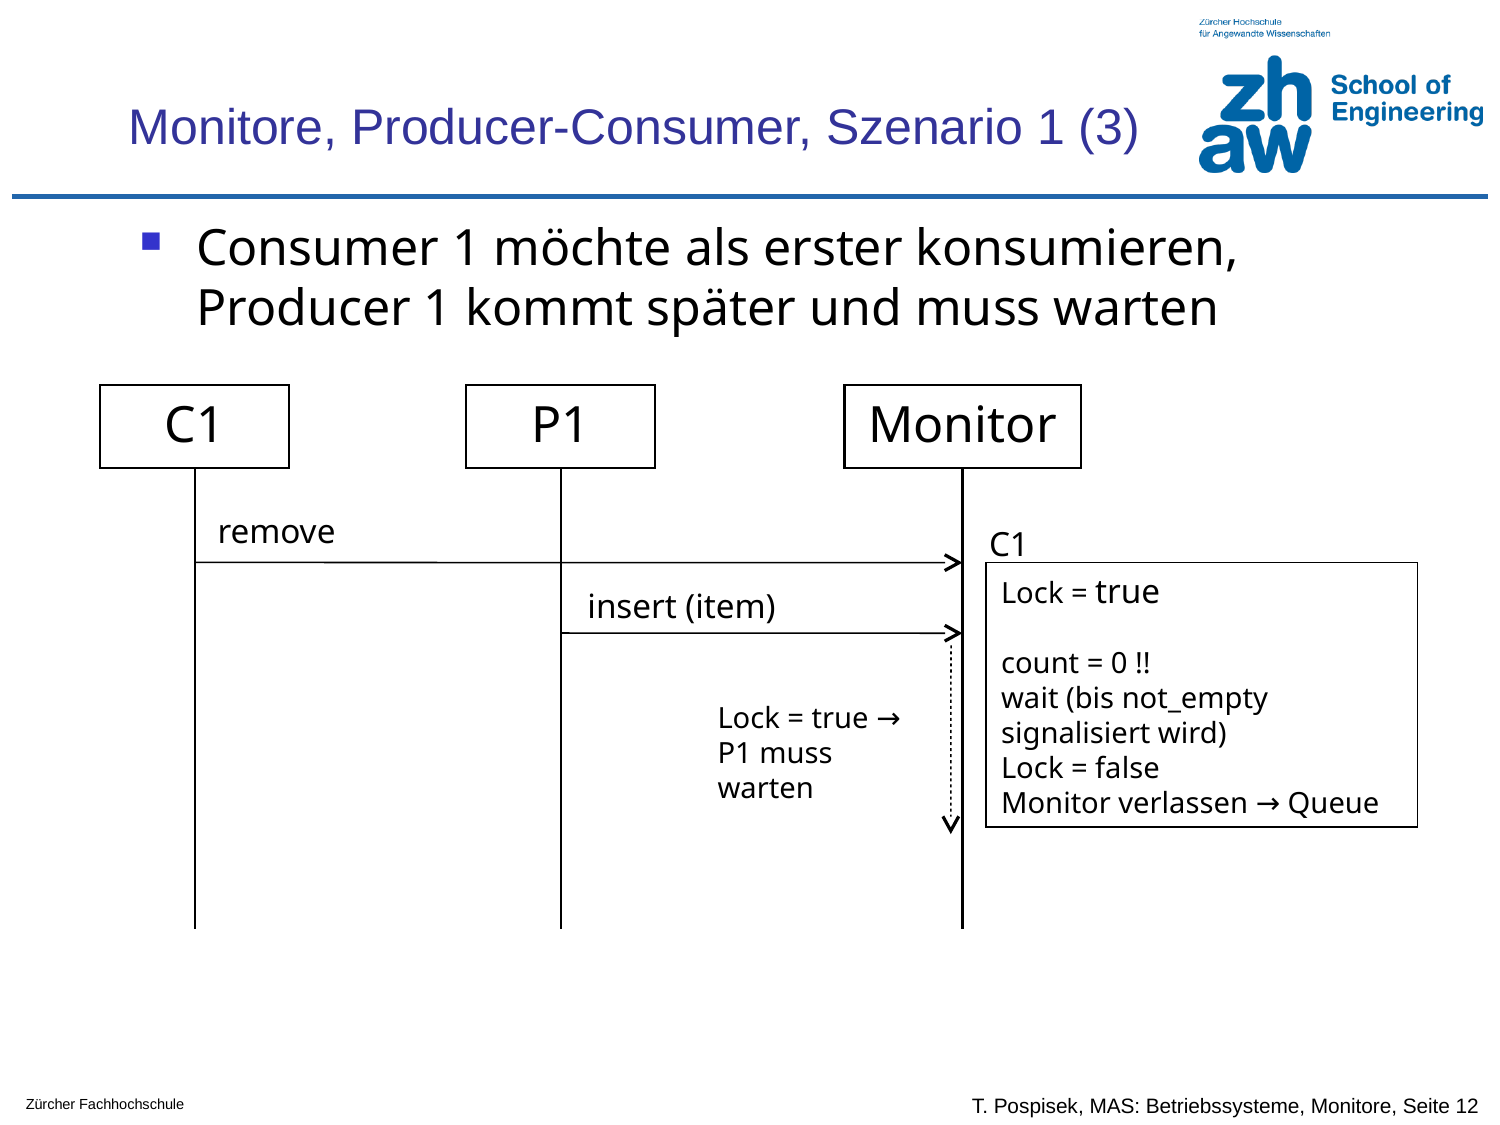

# Monitore, Producer-Consumer, Szenario 1 (3)
Consumer 1 möchte als erster konsumieren, Producer 1 kommt später und muss warten
C1
P1
Monitor
remove
C1
Lock = true
count = 0 !!
wait (bis not_empty signalisiert wird)
Lock = false
Monitor verlassen → Queue
insert (item)
Lock = true → P1 muss warten